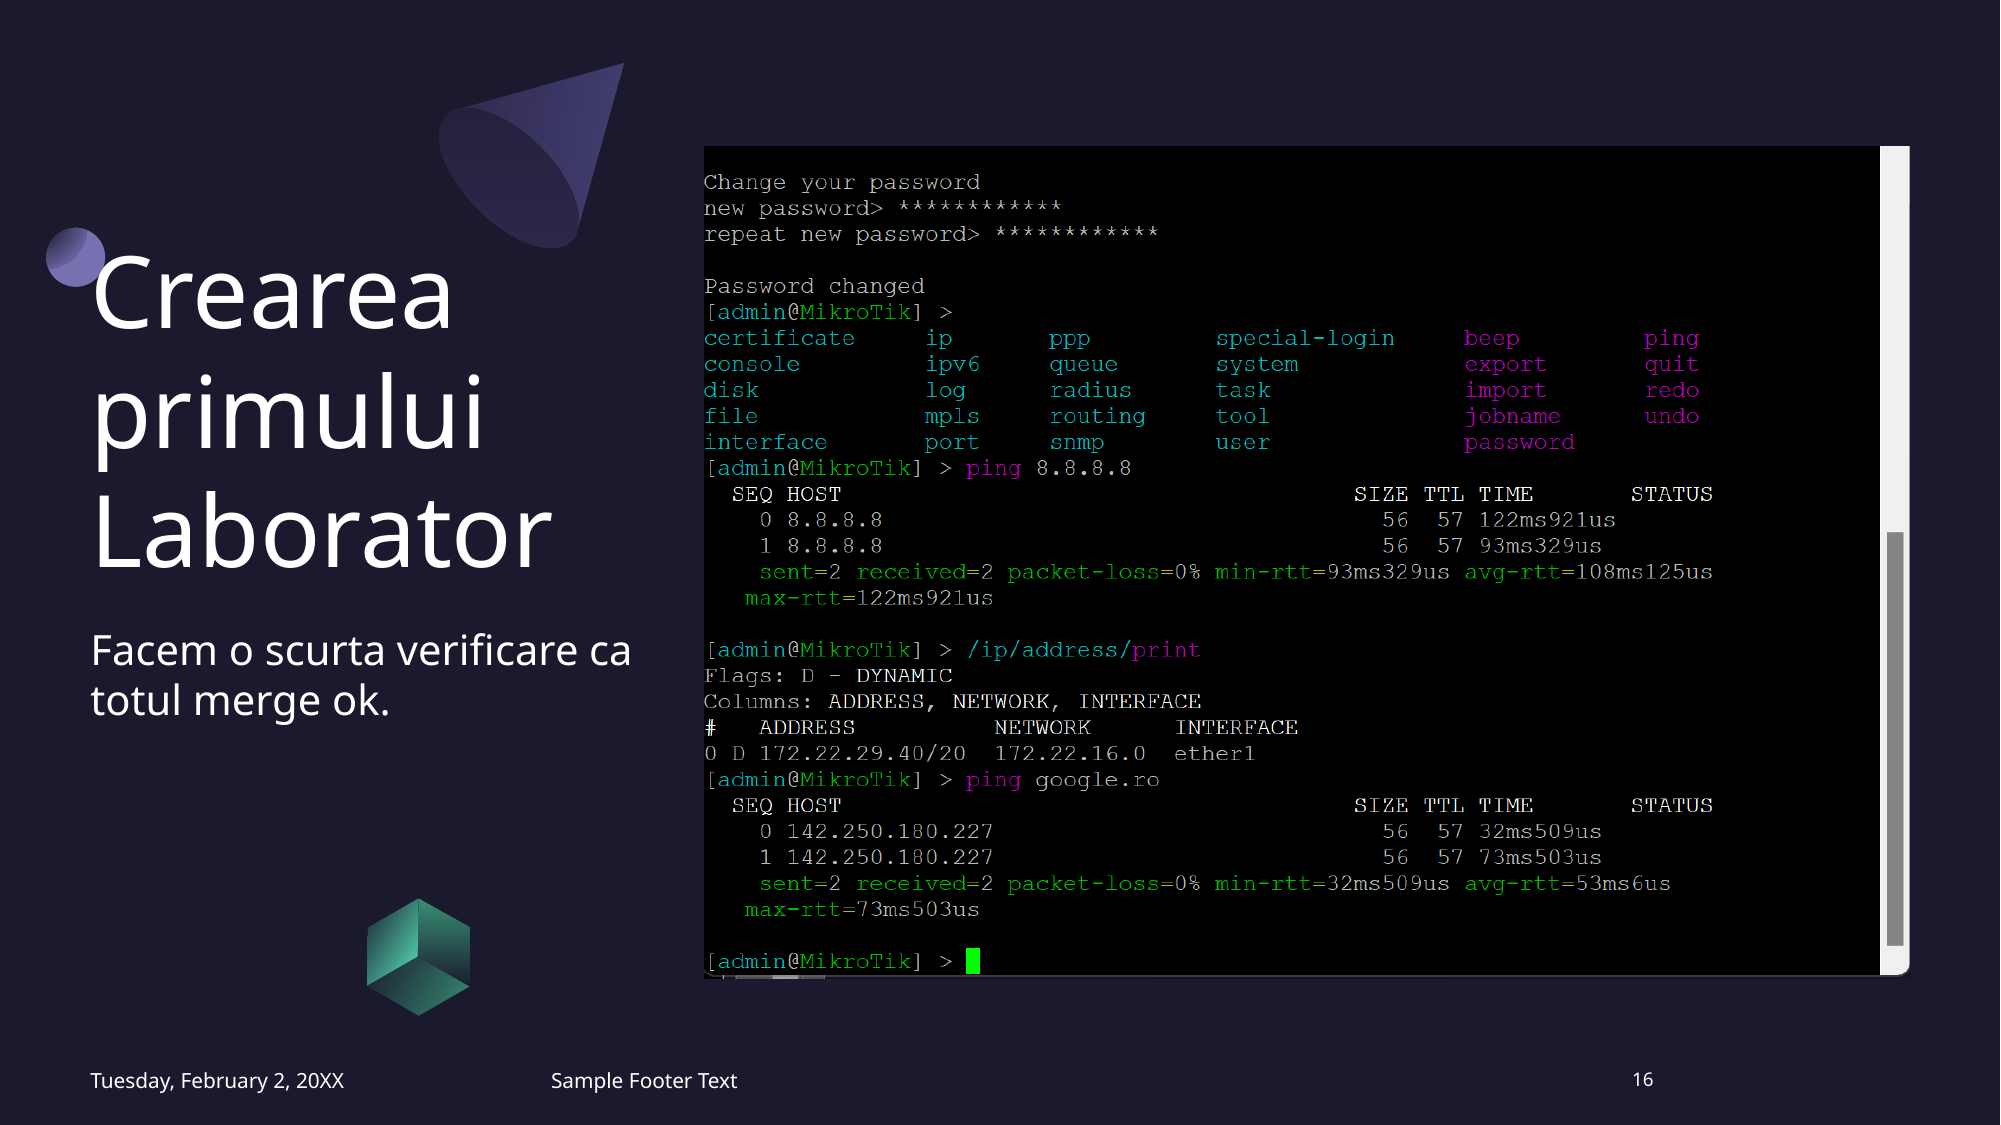

# Crearea primului Laborator
Facem o scurta verificare ca totul merge ok.
Tuesday, February 2, 20XX
Sample Footer Text